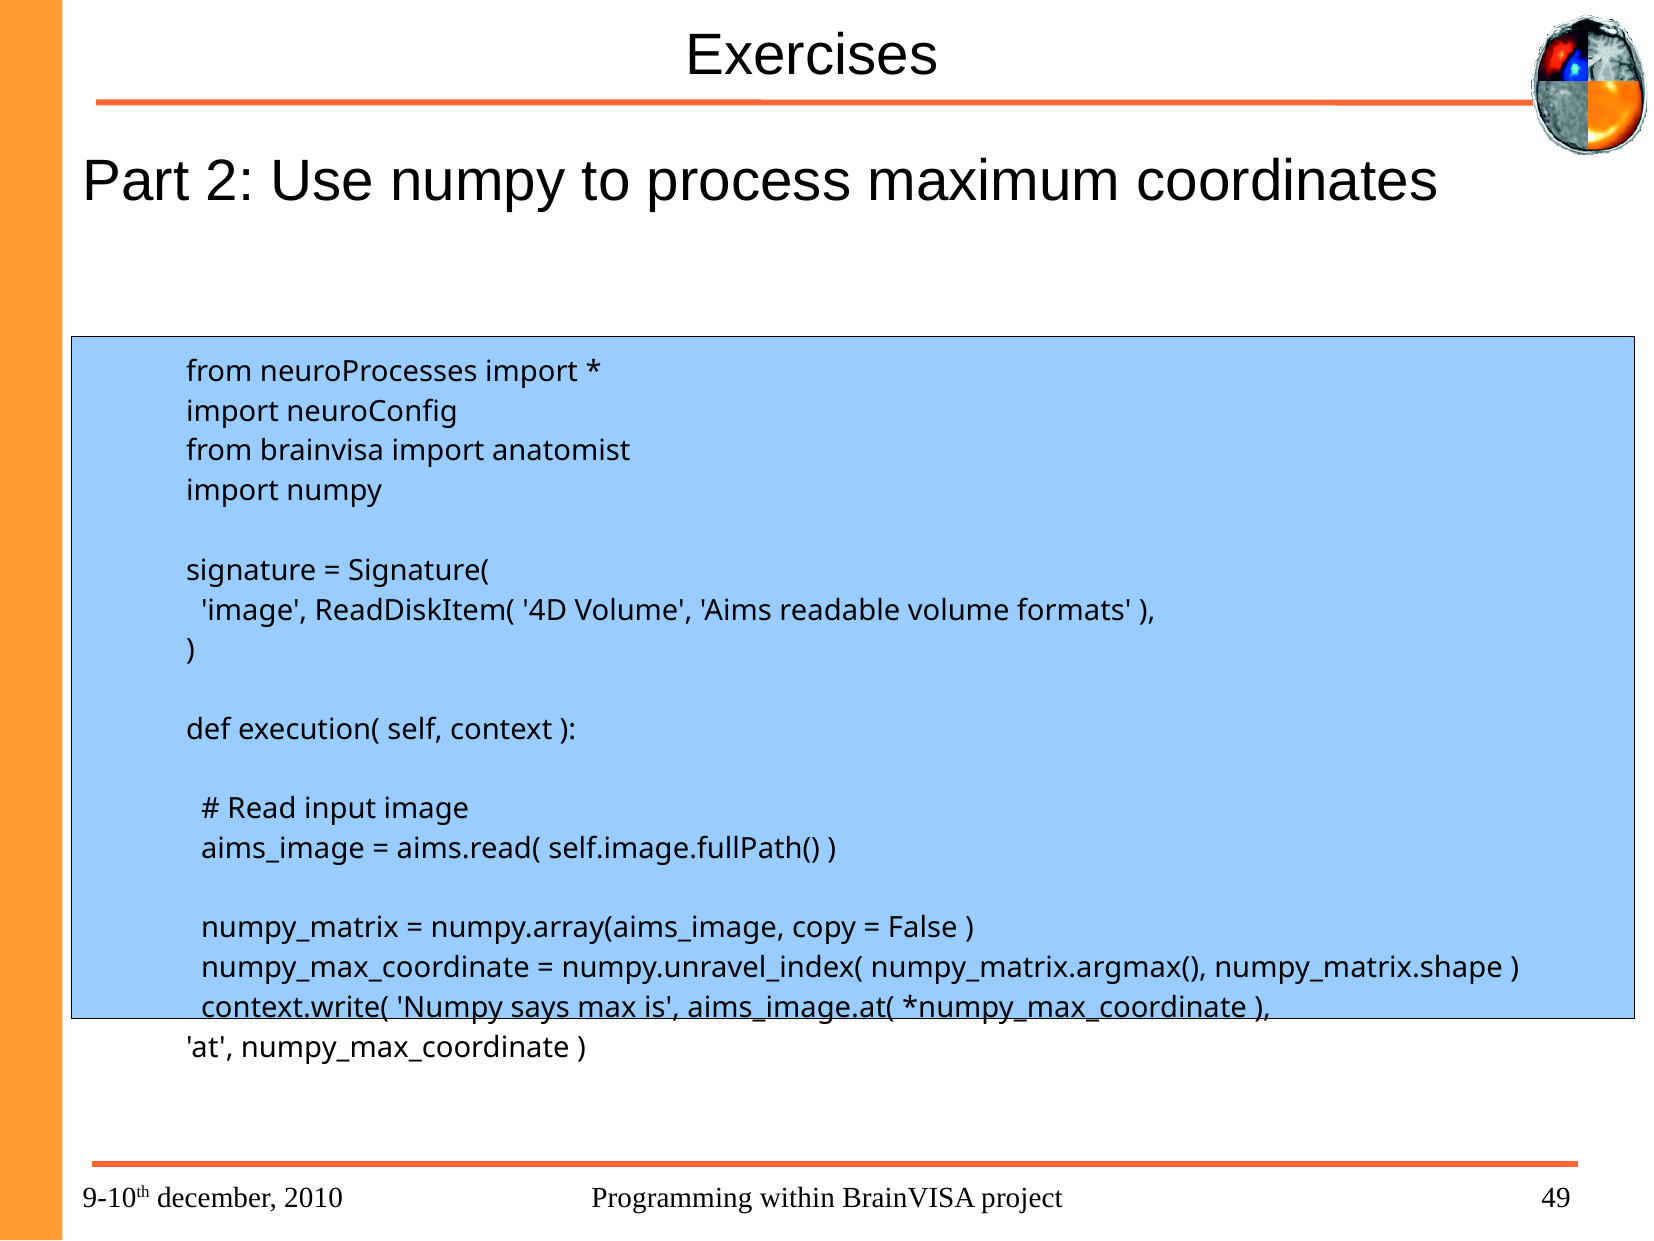

# Exercises
Part 2: Use numpy to process maximum coordinates
from neuroProcesses import *
import neuroConfig
from brainvisa import anatomist
import numpy
signature = Signature(
 'image', ReadDiskItem( '4D Volume', 'Aims readable volume formats' ),
)
def execution( self, context ):
 # Read input image
 aims_image = aims.read( self.image.fullPath() )
 numpy_matrix = numpy.array(aims_image, copy = False )
 numpy_max_coordinate = numpy.unravel_index( numpy_matrix.argmax(), numpy_matrix.shape )
 context.write( 'Numpy says max is', aims_image.at( *numpy_max_coordinate ),
'at', numpy_max_coordinate )
49